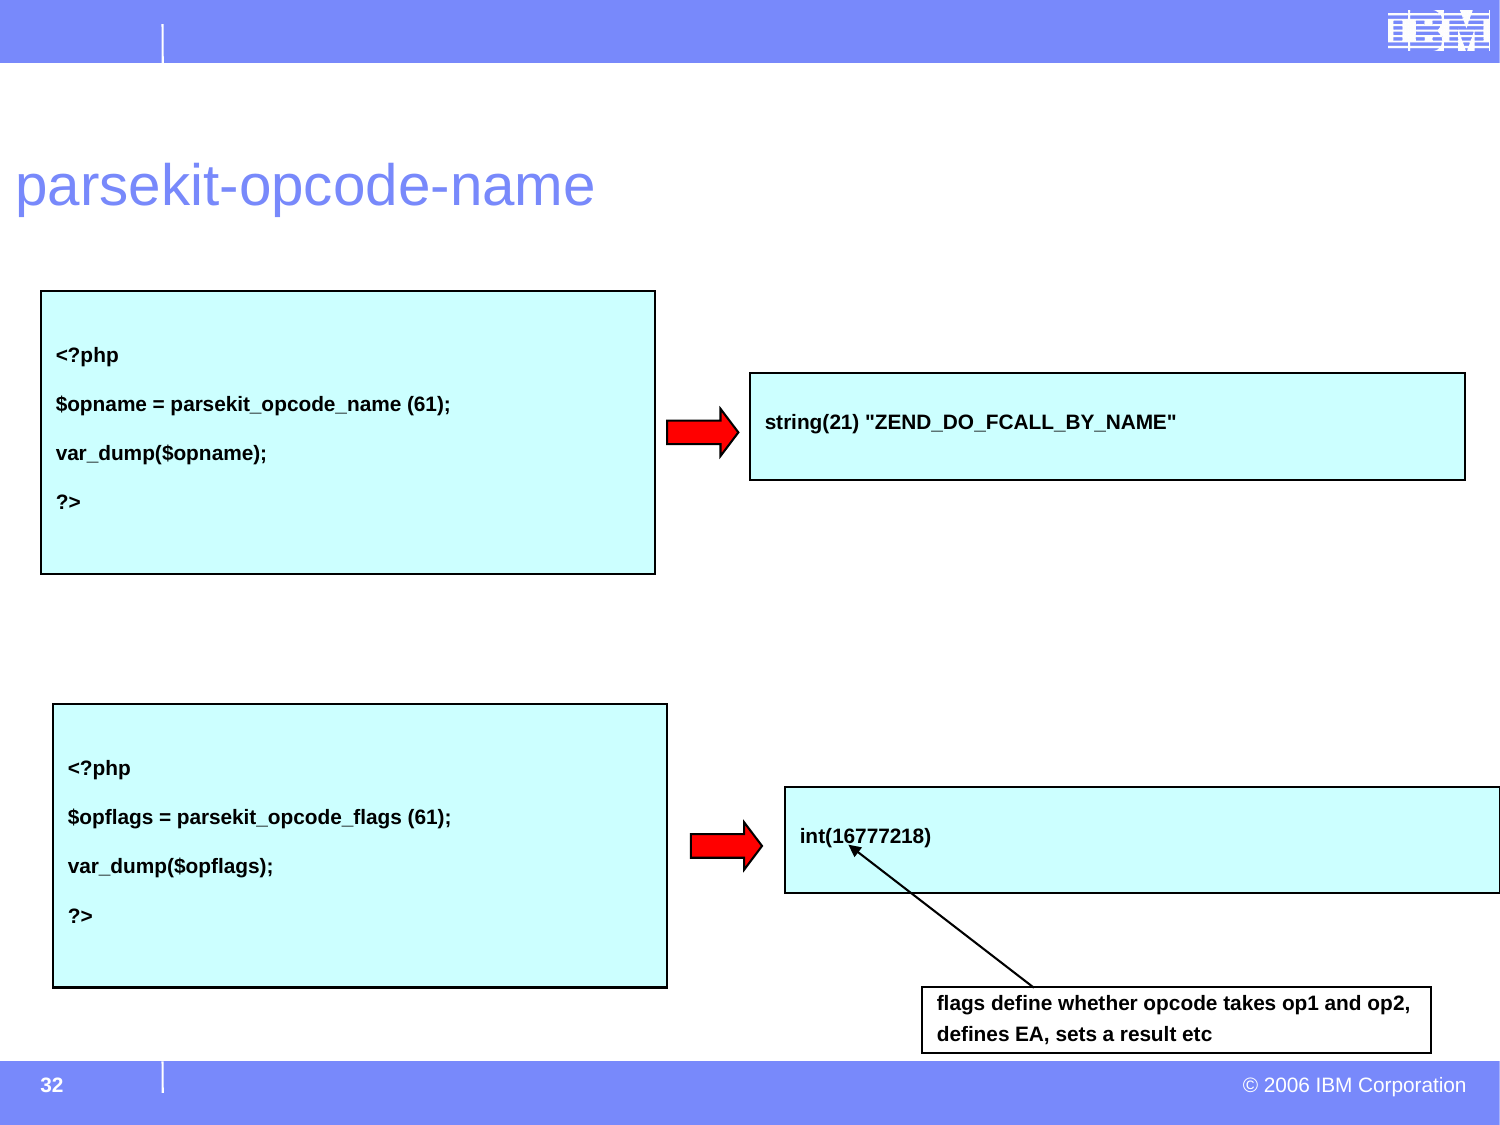

parsekit-opcode-name
<?php
$opname = parsekit_opcode_name (61);
var_dump($opname);
?>
string(21) "ZEND_DO_FCALL_BY_NAME"
<?php
$opflags = parsekit_opcode_flags (61);
var_dump($opflags);
?>
int(16777218)‏
flags define whether opcode takes op1 and op2,
defines EA, sets a result etc
32